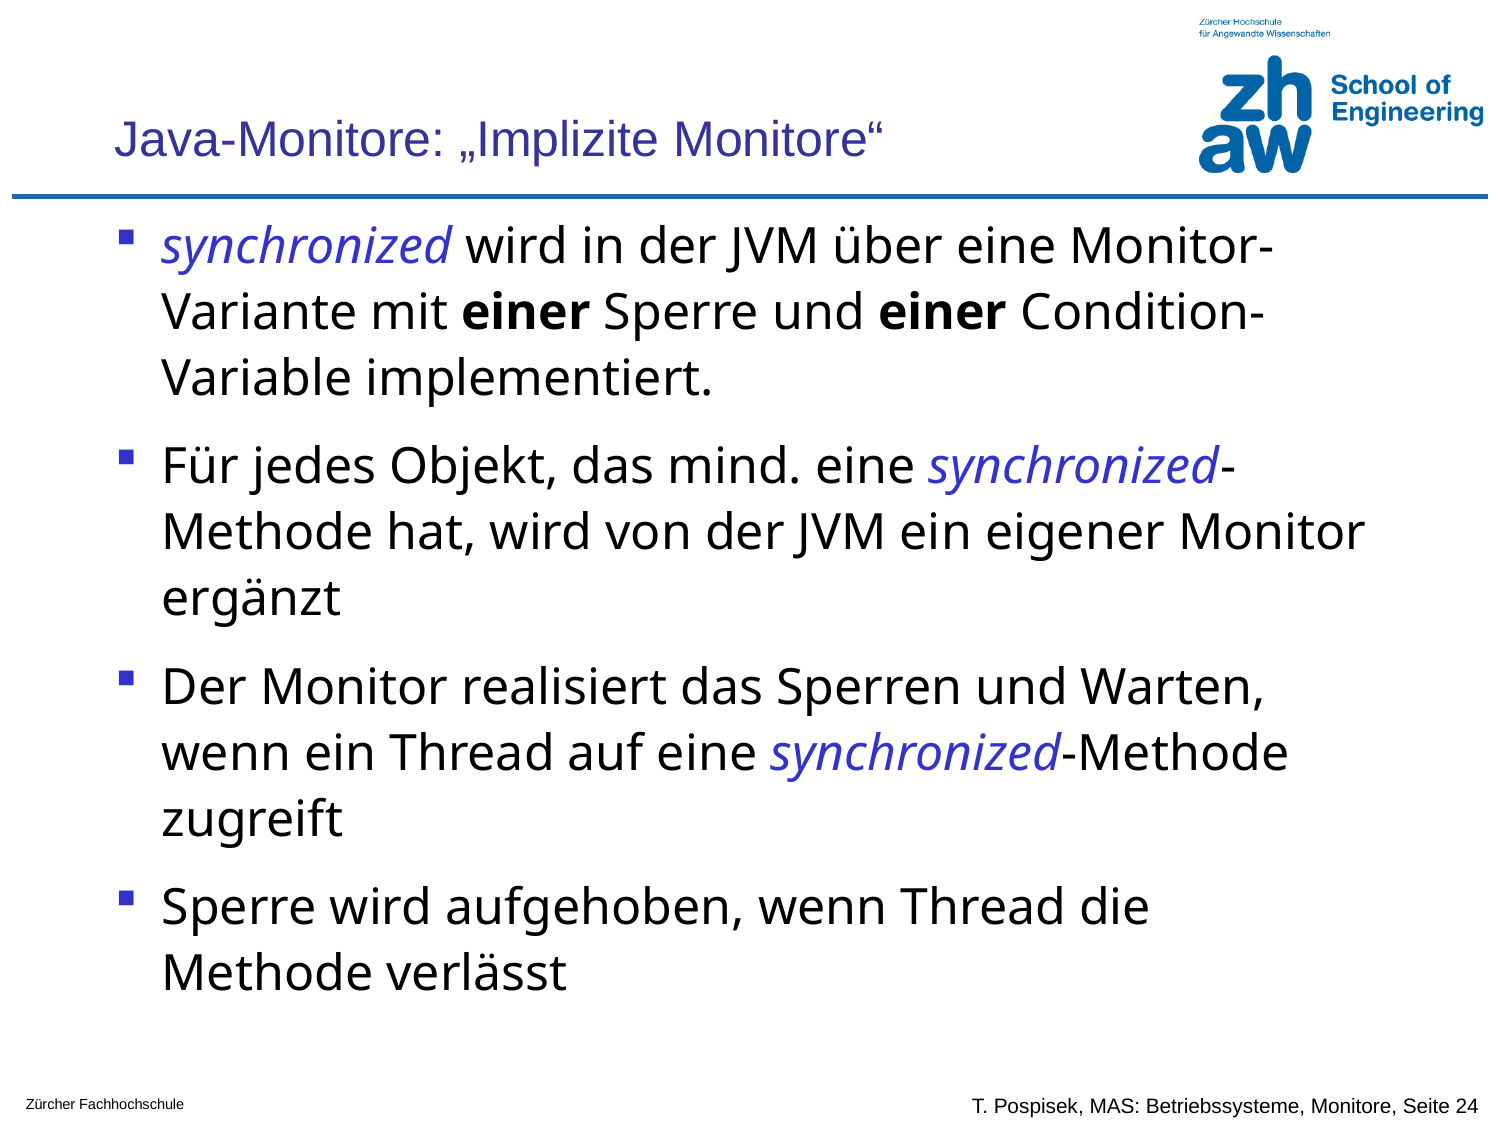

# Java-Monitore: „Implizite Monitore“
synchronized wird in der JVM über eine Monitor-Variante mit einer Sperre und einer Condition-Variable implementiert.
Für jedes Objekt, das mind. eine synchronized-Methode hat, wird von der JVM ein eigener Monitor ergänzt
Der Monitor realisiert das Sperren und Warten, wenn ein Thread auf eine synchronized-Methode zugreift
Sperre wird aufgehoben, wenn Thread die Methode verlässt